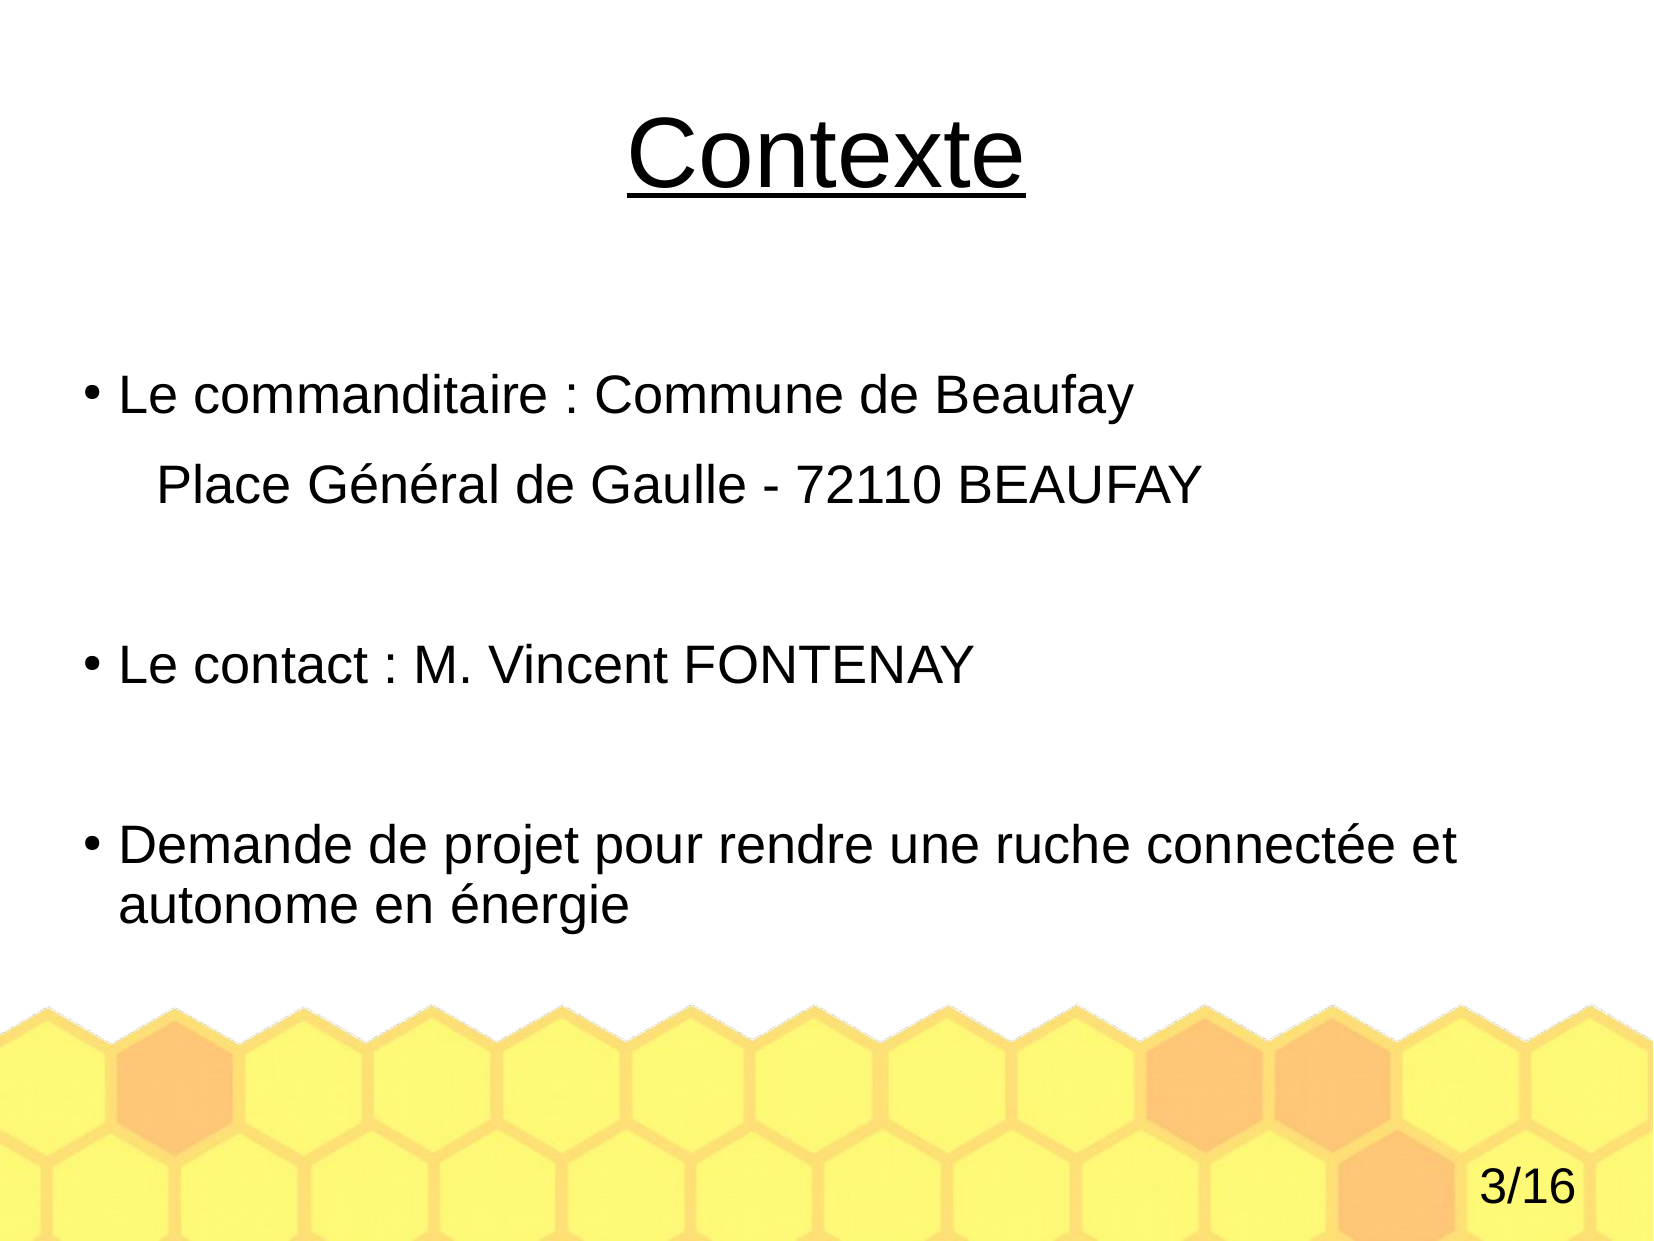

# Contexte
Le commanditaire : Commune de Beaufay
	Place Général de Gaulle - 72110 BEAUFAY
Le contact : M. Vincent FONTENAY
Demande de projet pour rendre une ruche connectée et autonome en énergie